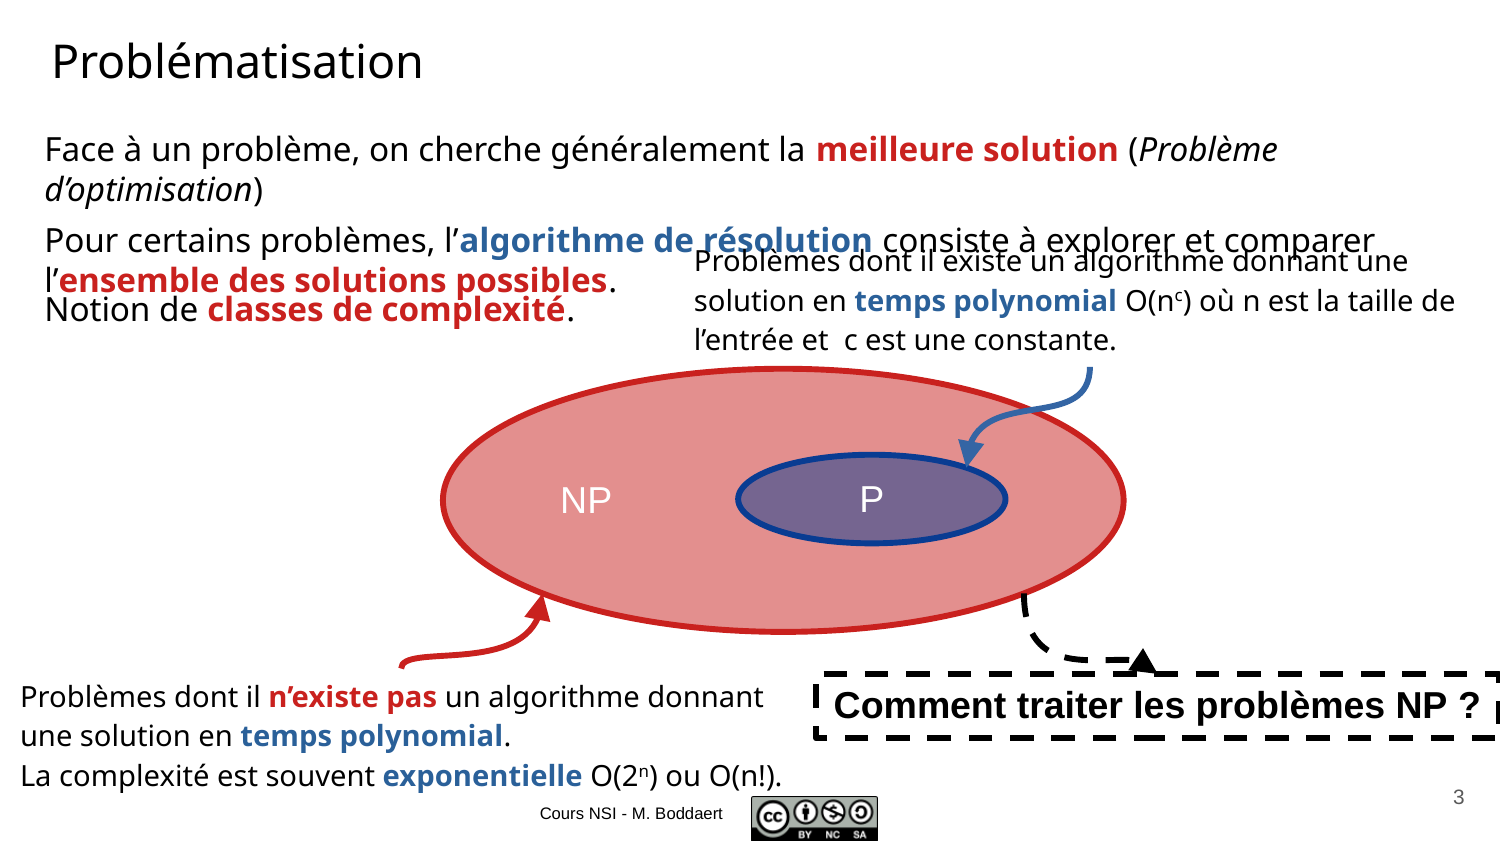

# Problématisation
Face à un problème, on cherche généralement la meilleure solution (Problème d’optimisation)
Pour certains problèmes, l’algorithme de résolution consiste à explorer et comparer l’ensemble des solutions possibles.
Problèmes dont il existe un algorithme donnant une solution en temps polynomial O(nc) où n est la taille de l’entrée et c est une constante.
Notion de classes de complexité.
NP
P
Problèmes dont il n’existe pas un algorithme donnant une solution en temps polynomial.
La complexité est souvent exponentielle O(2n) ou O(n!).
Comment traiter les problèmes NP ?